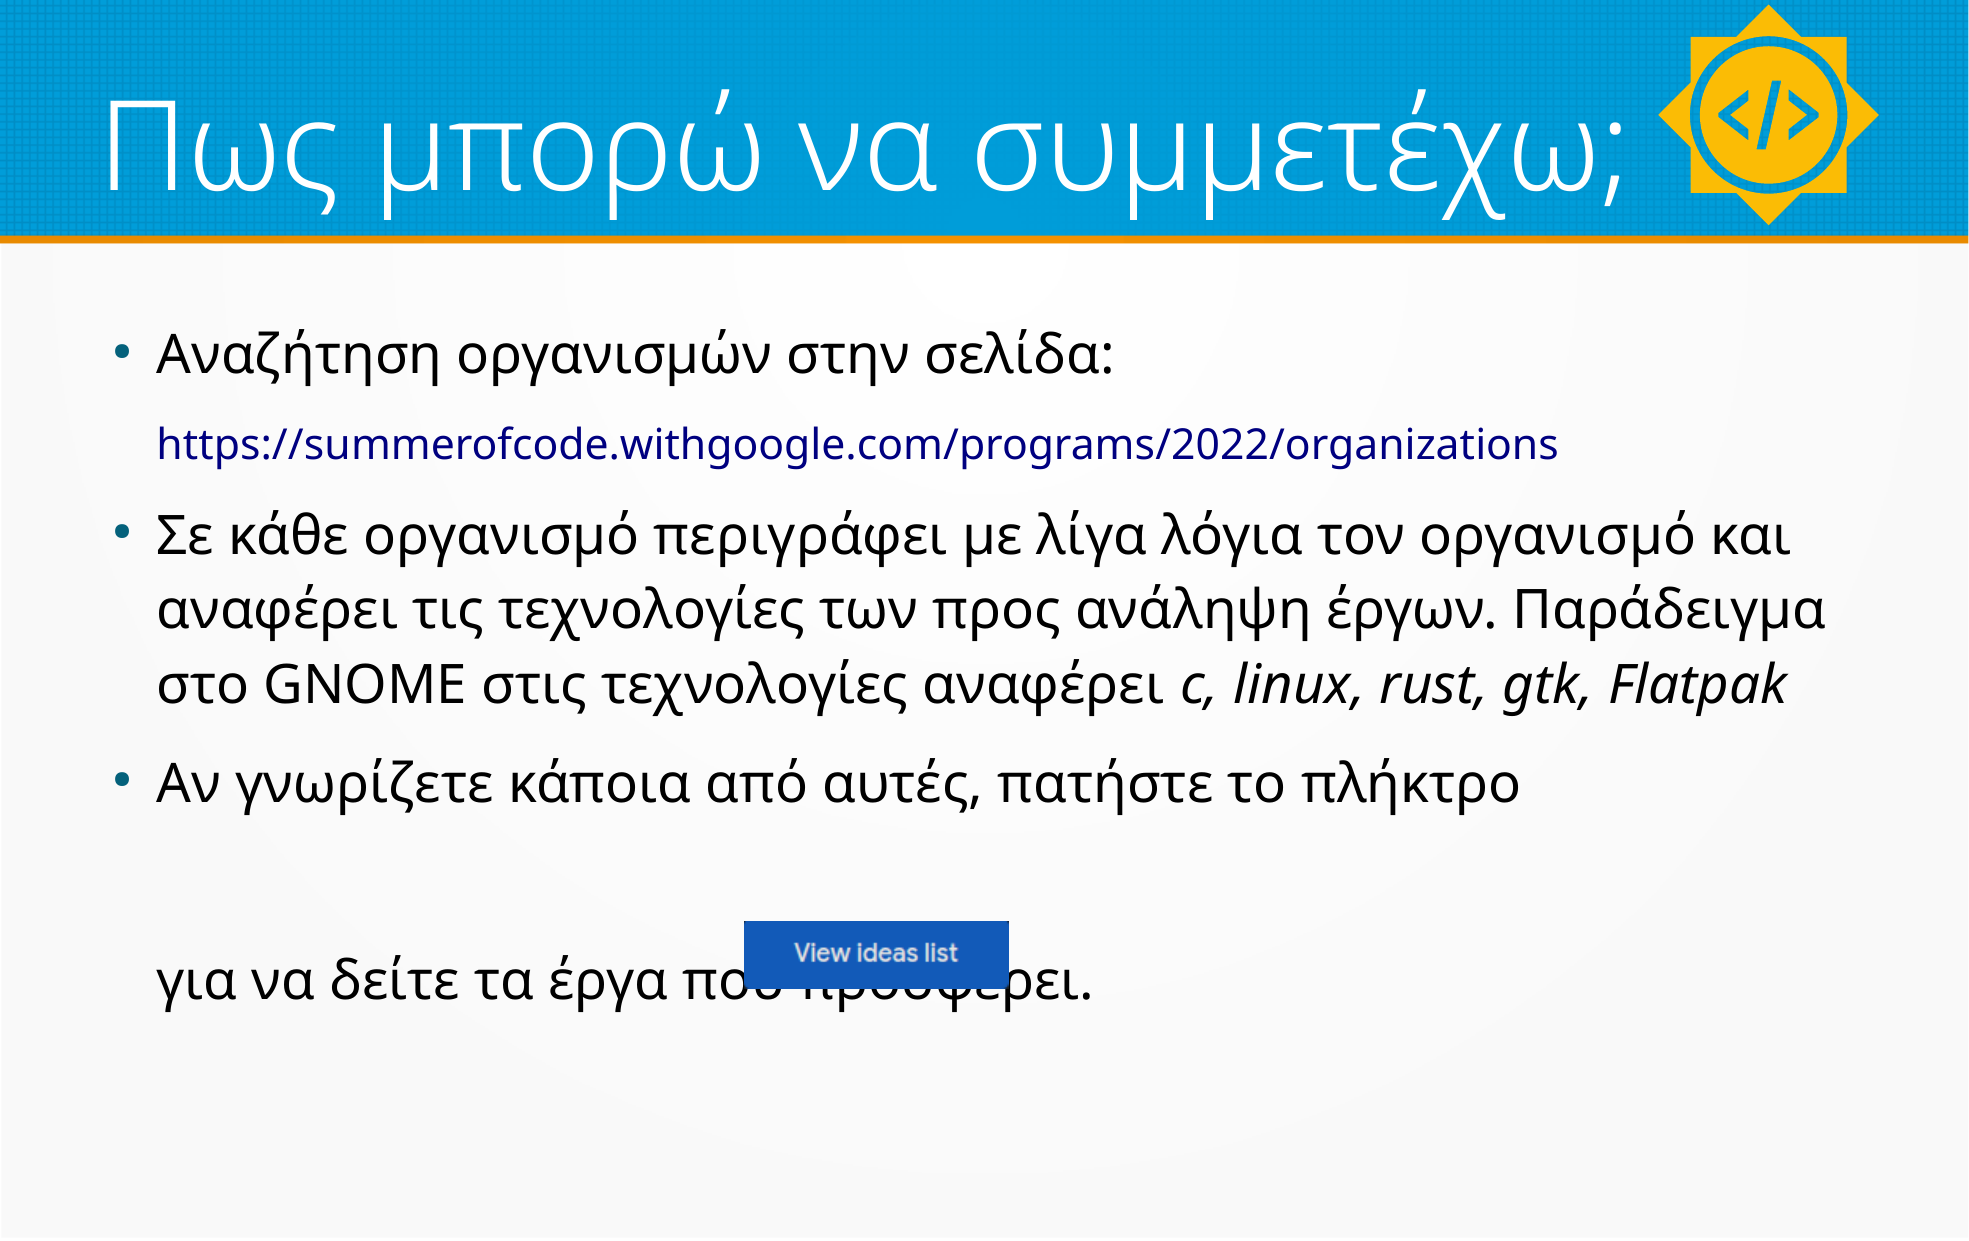

# Πως μπορώ να συμμετέχω;
Αναζήτηση οργανισμών στην σελίδα:
https://summerofcode.withgoogle.com/programs/2022/organizations
Σε κάθε οργανισμό περιγράφει με λίγα λόγια τον οργανισμό και αναφέρει τις τεχνολογίες των προς ανάληψη έργων. Παράδειγμα στο GNOME στις τεχνολογίες αναφέρει c, linux, rust, gtk, Flatpak
Αν γνωρίζετε κάποια από αυτές, πατήστε το πλήκτρο
για να δείτε τα έργα που προσφέρει.